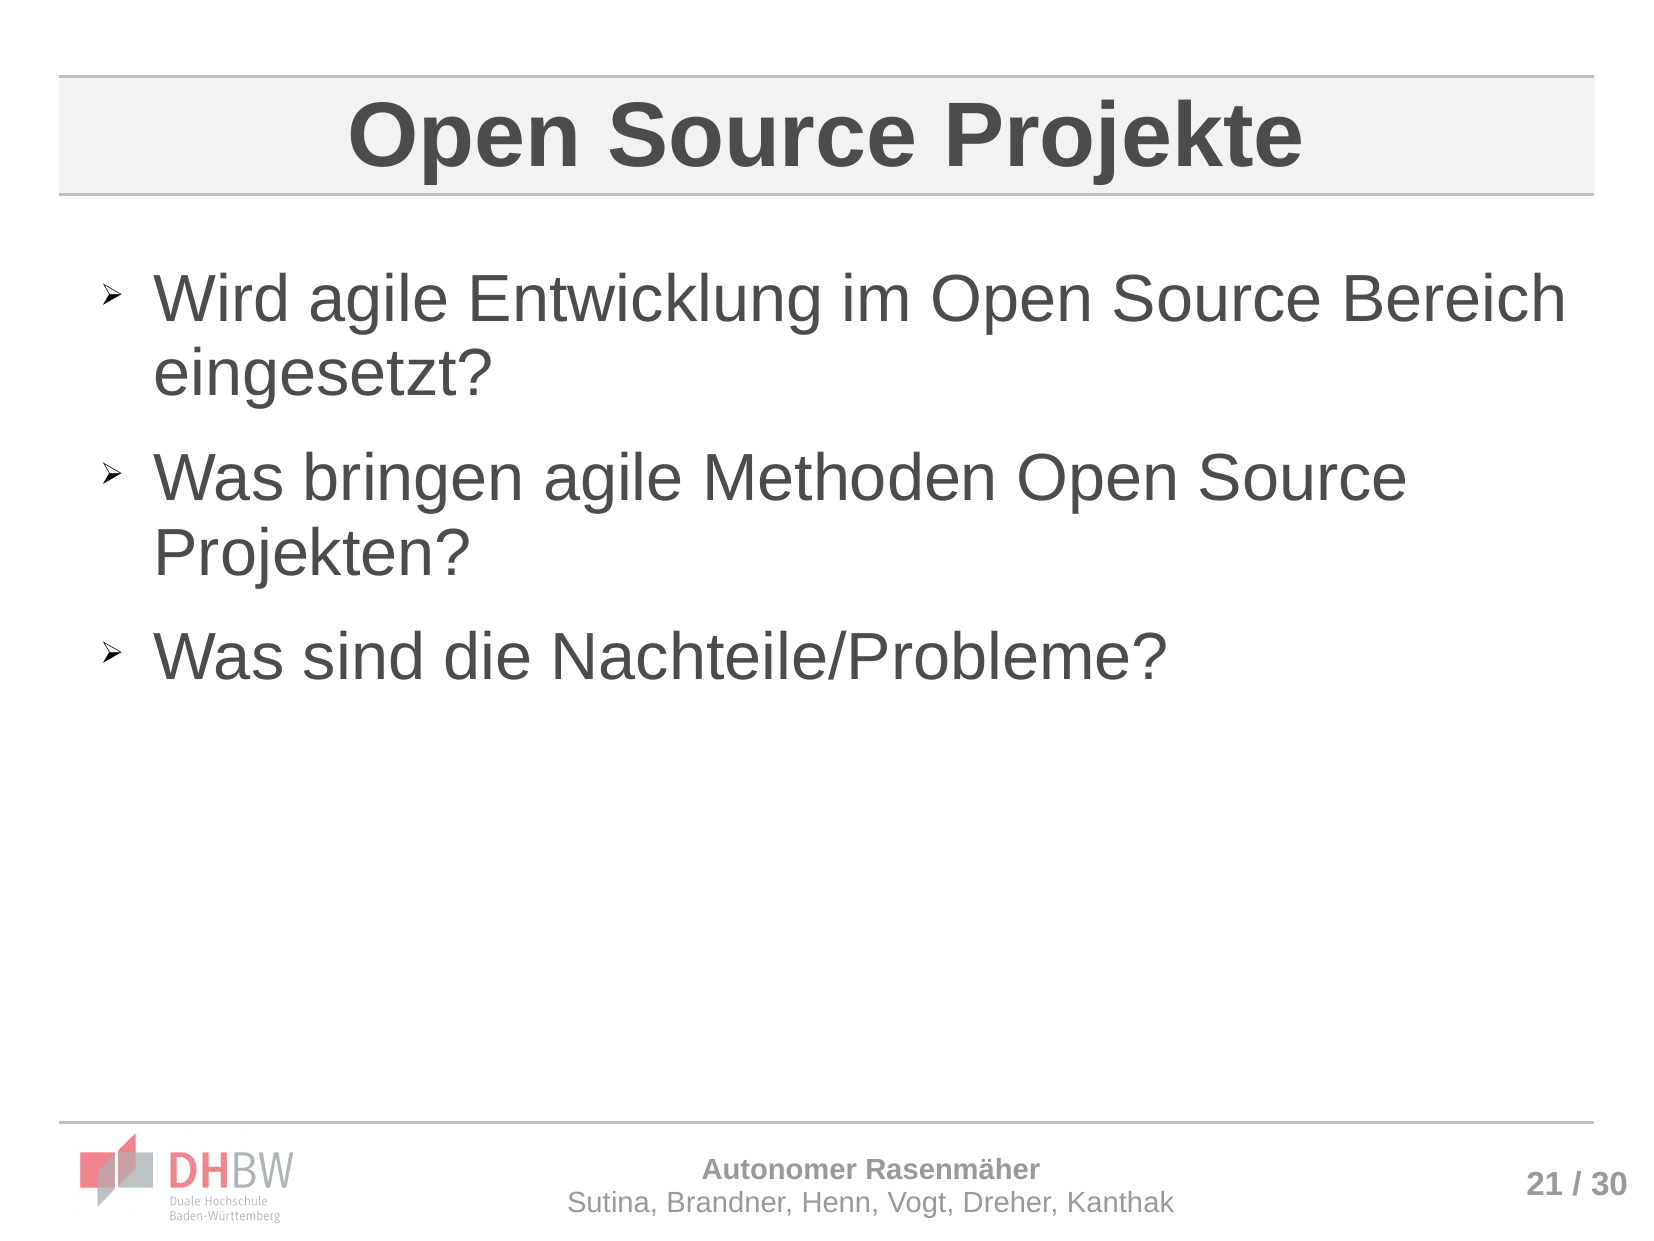

# Open Source Projekte
Wird agile Entwicklung im Open Source Bereich eingesetzt?
Was bringen agile Methoden Open Source Projekten?
Was sind die Nachteile/Probleme?